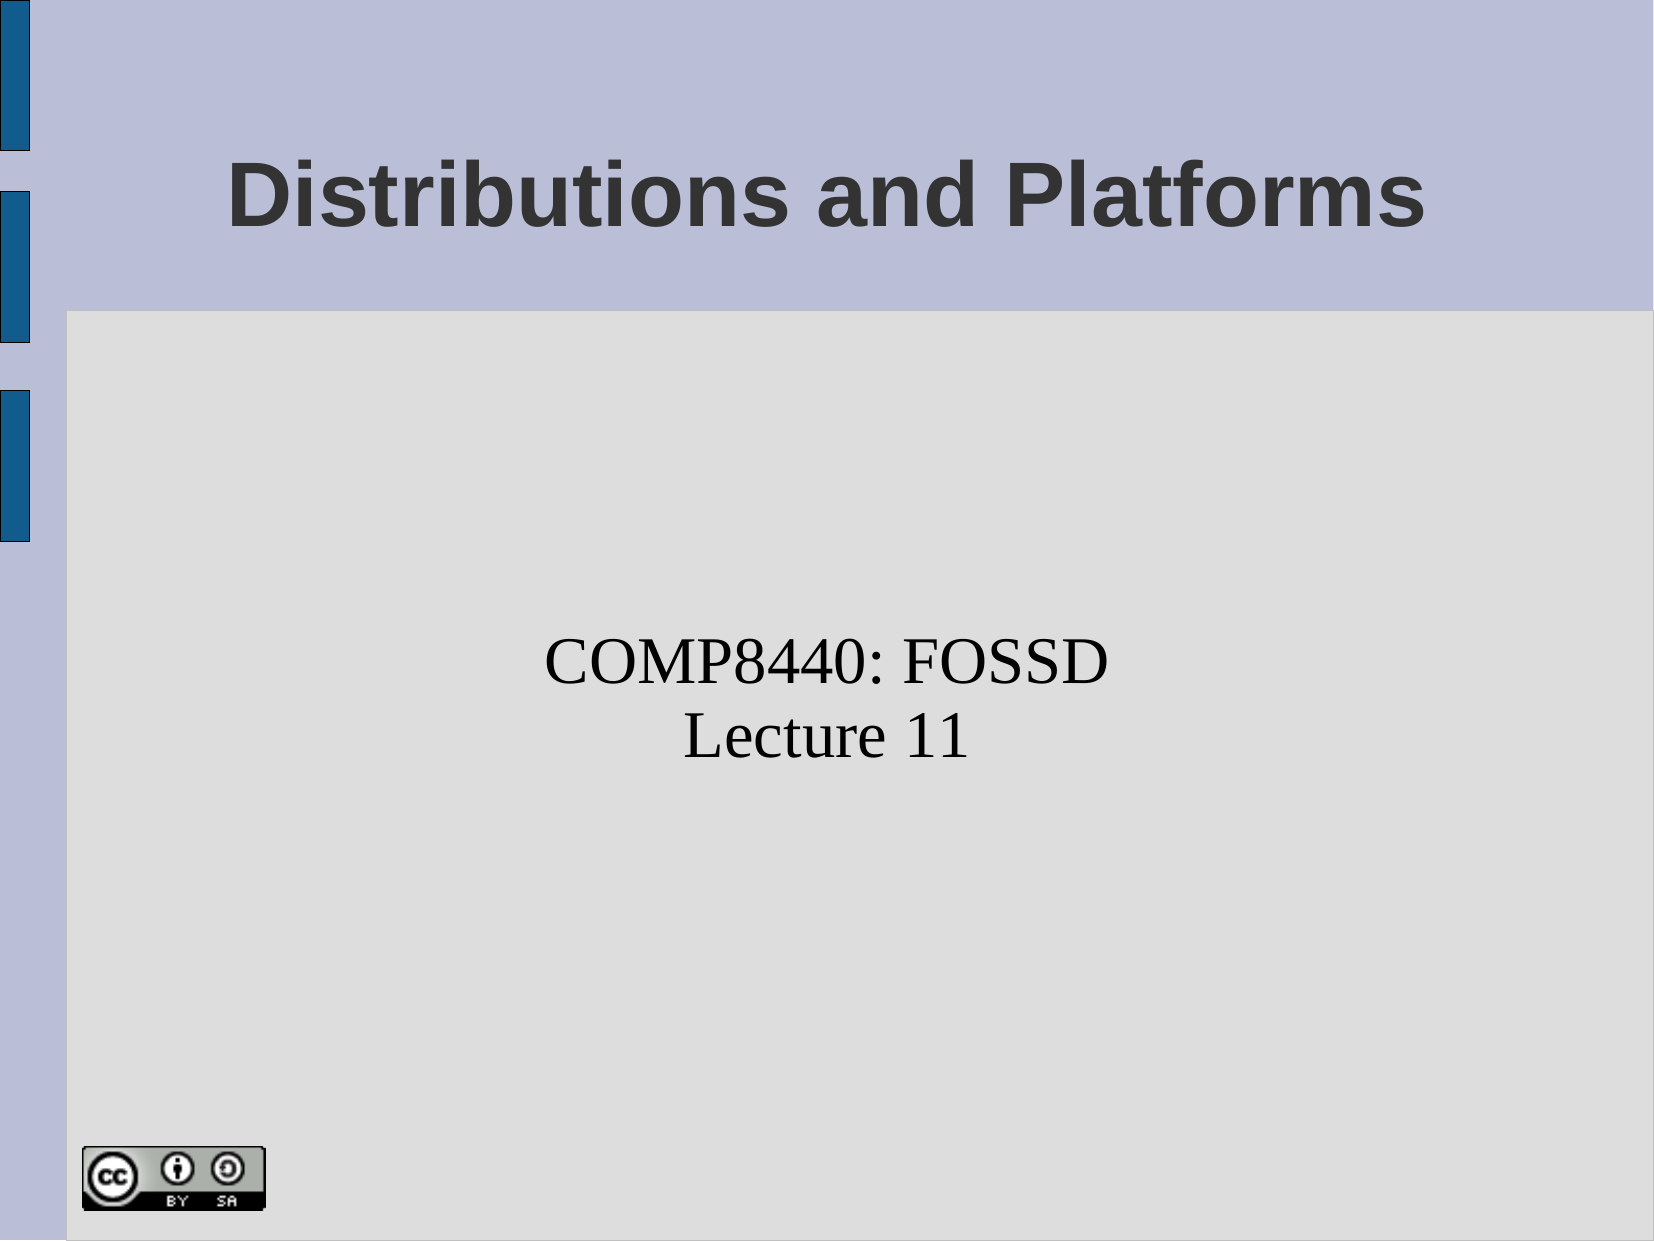

# Distributions and Platforms
COMP8440: FOSSD
Lecture 11